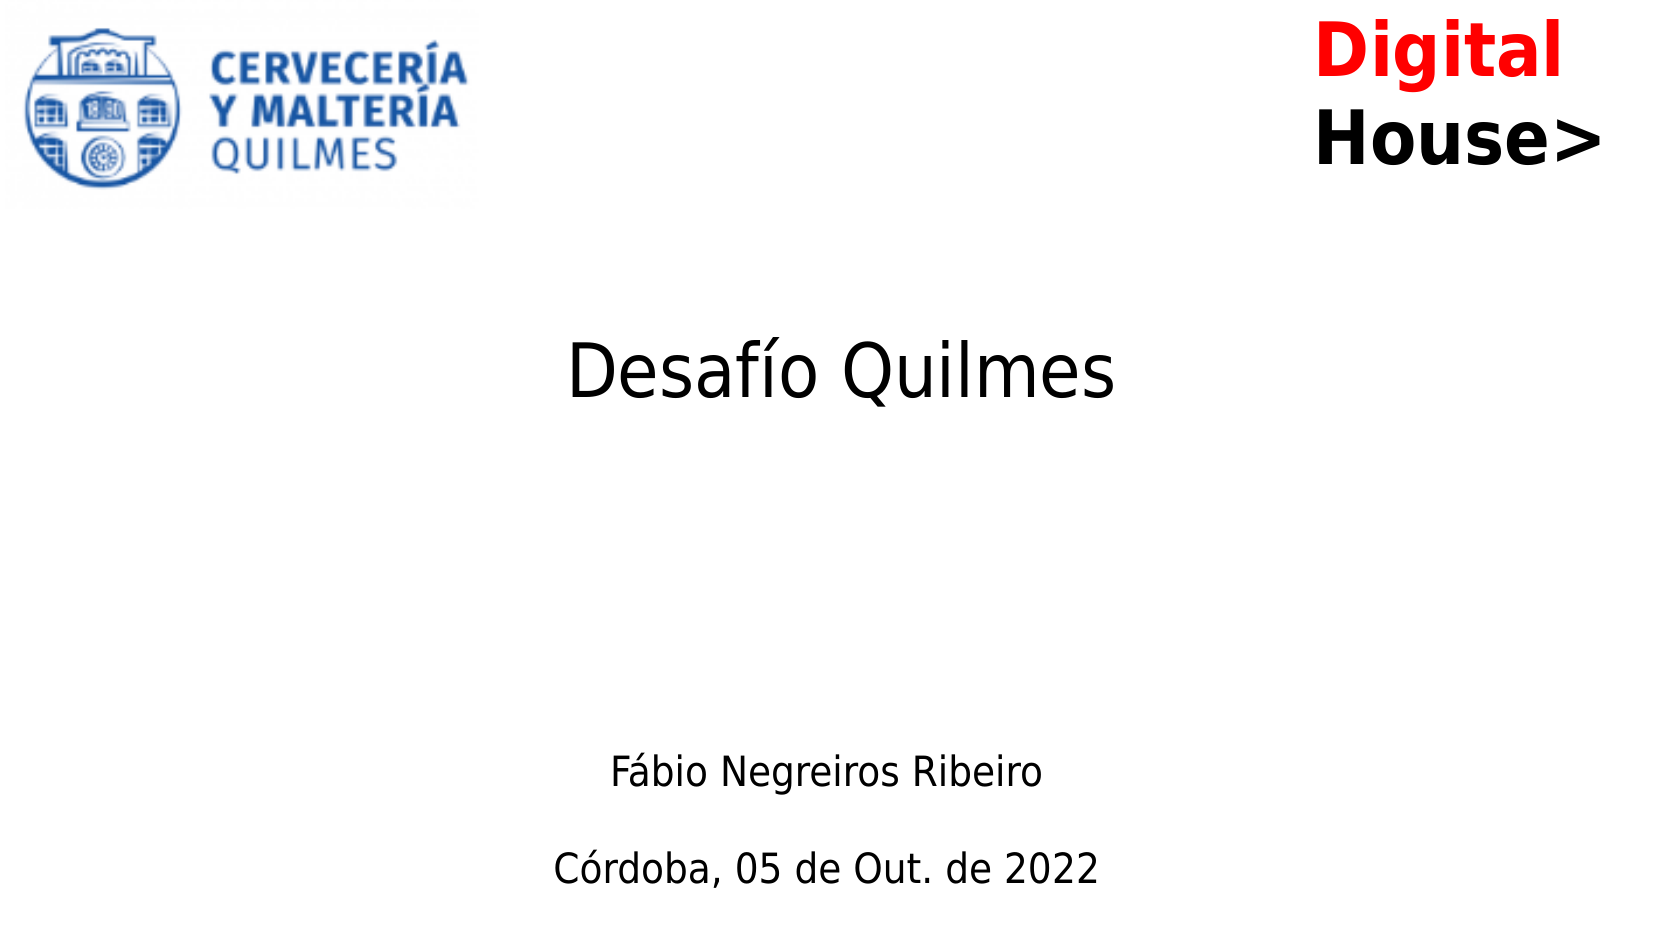

Digital
House>
# Desafío Quilmes
Fábio Negreiros Ribeiro
Córdoba, 05 de Out. de 2022